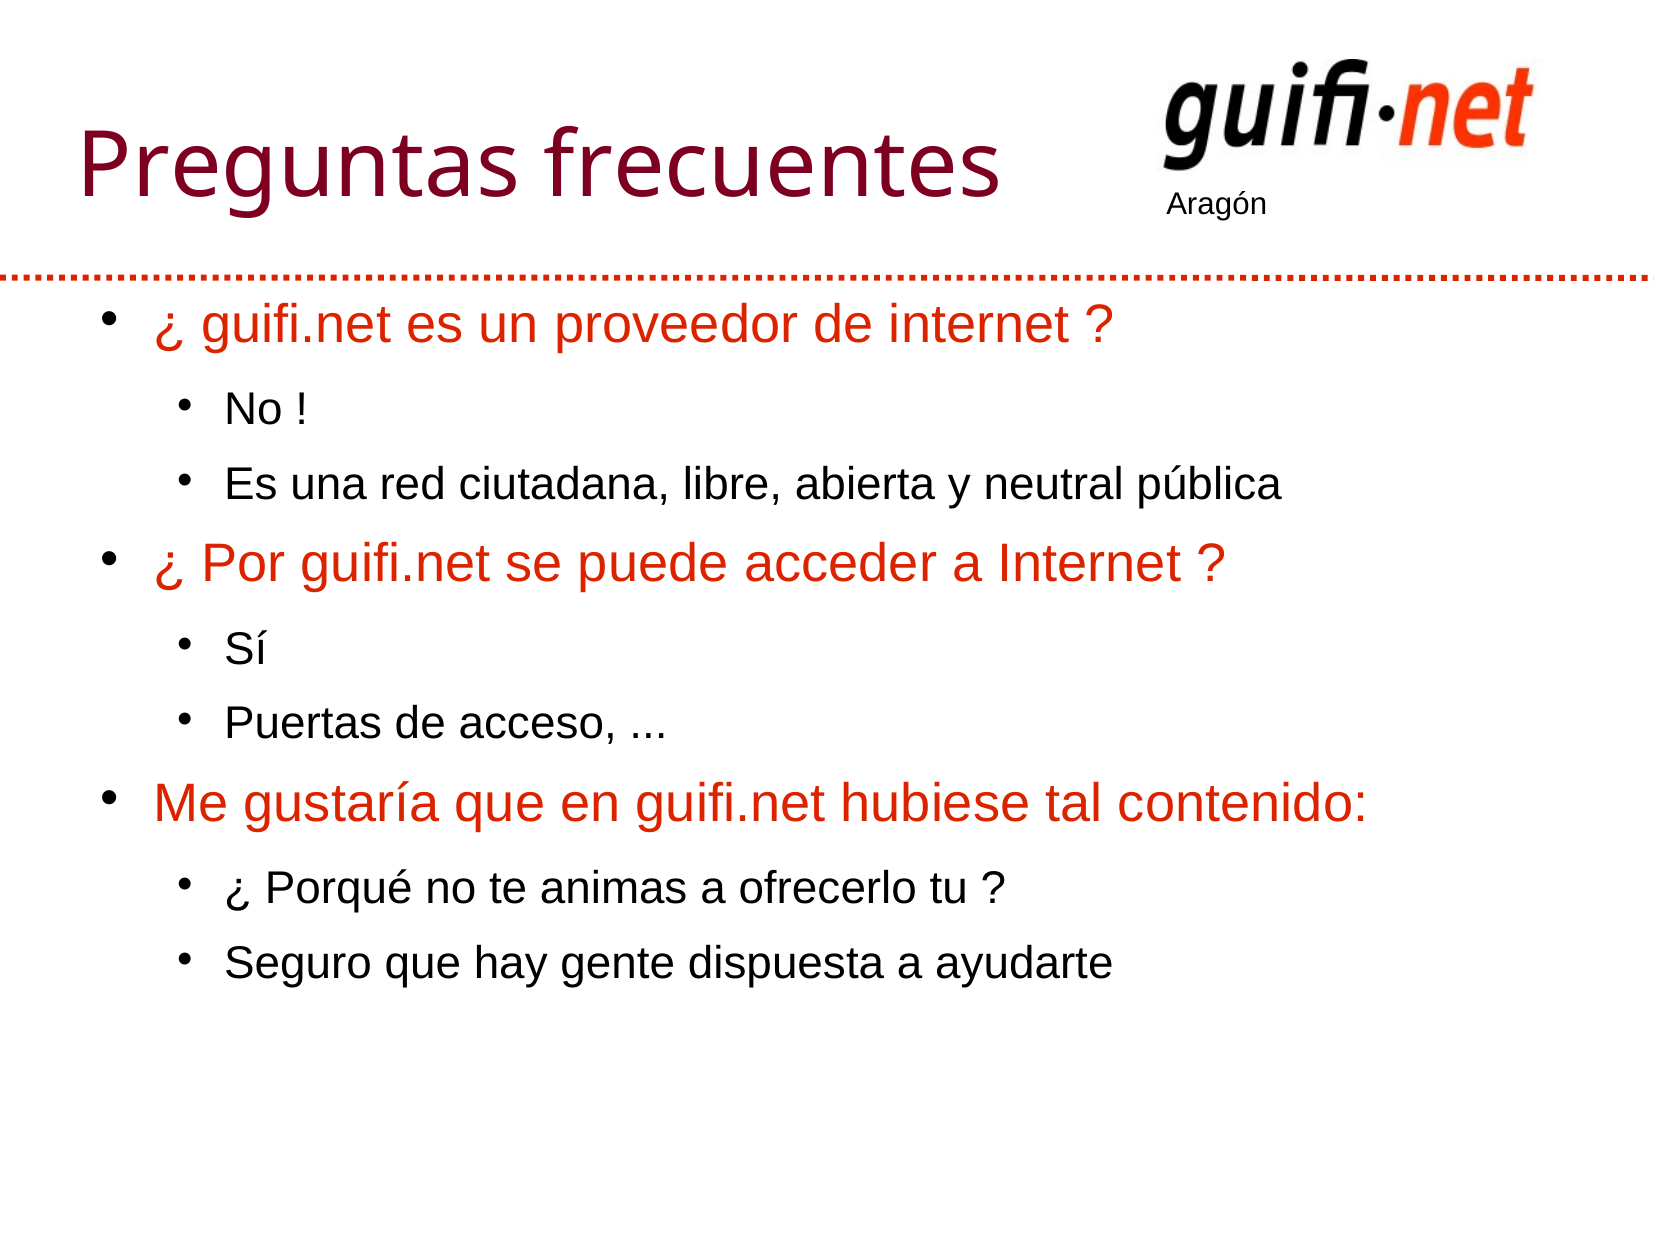

# Preguntas frecuentes
¿ guifi.net es un proveedor de internet ?
No !
Es una red ciutadana, libre, abierta y neutral pública
¿ Por guifi.net se puede acceder a Internet ?
Sí
Puertas de acceso, ...
Me gustaría que en guifi.net hubiese tal contenido:
¿ Porqué no te animas a ofrecerlo tu ?
Seguro que hay gente dispuesta a ayudarte